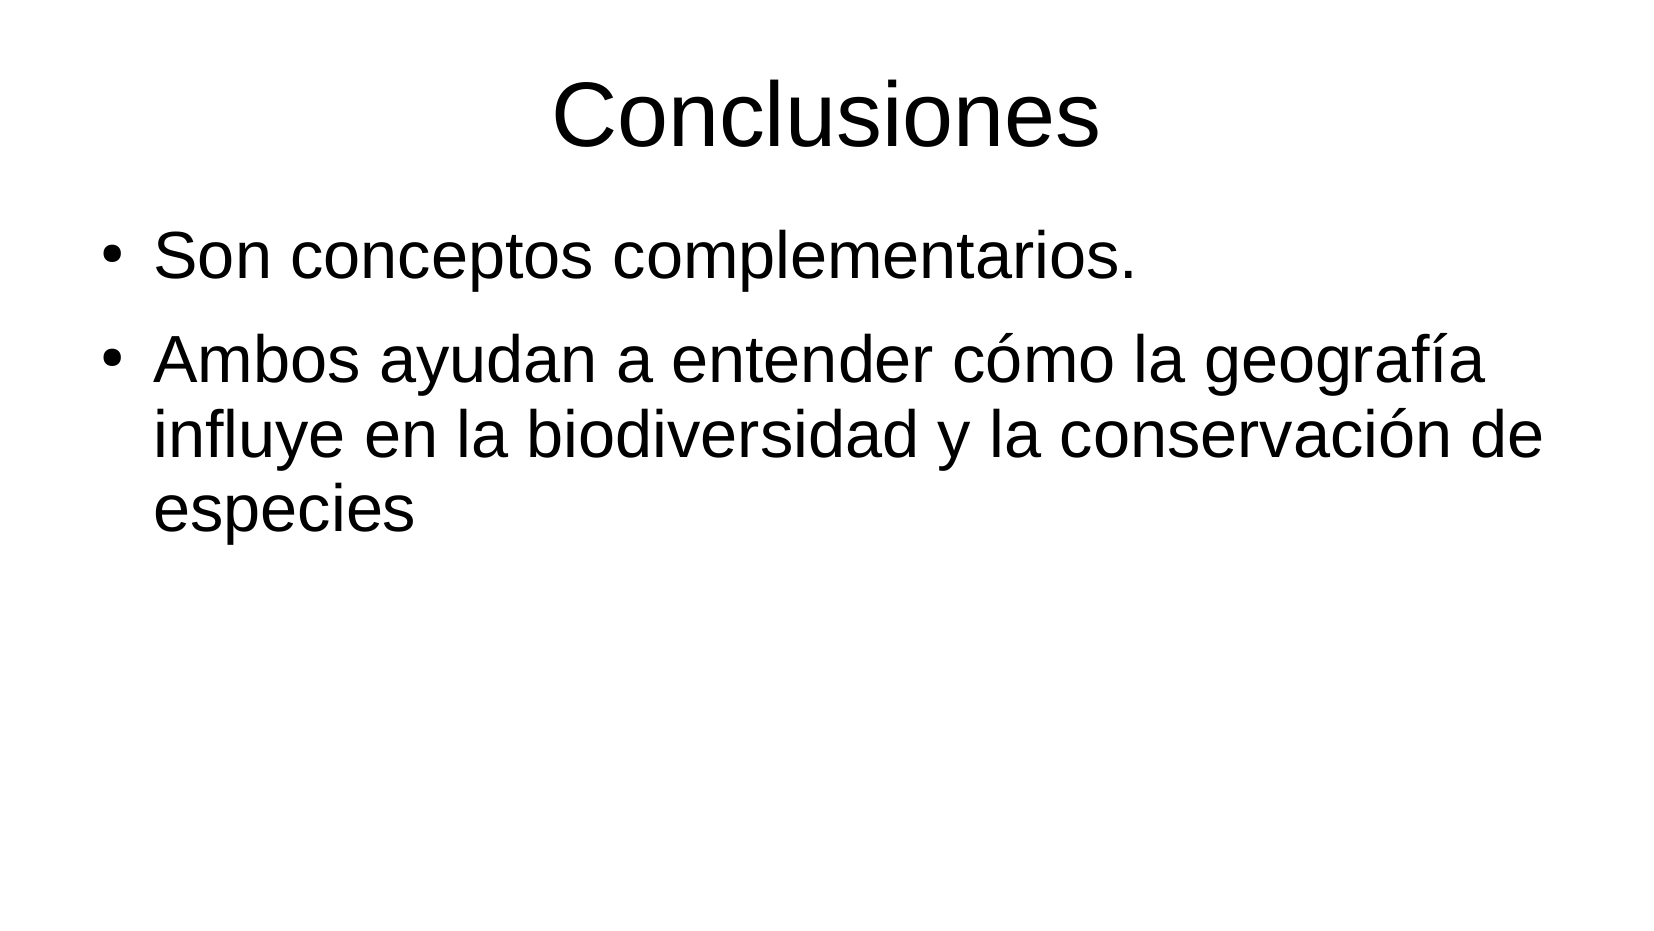

# Conclusiones
Son conceptos complementarios.
Ambos ayudan a entender cómo la geografía influye en la biodiversidad y la conservación de especies